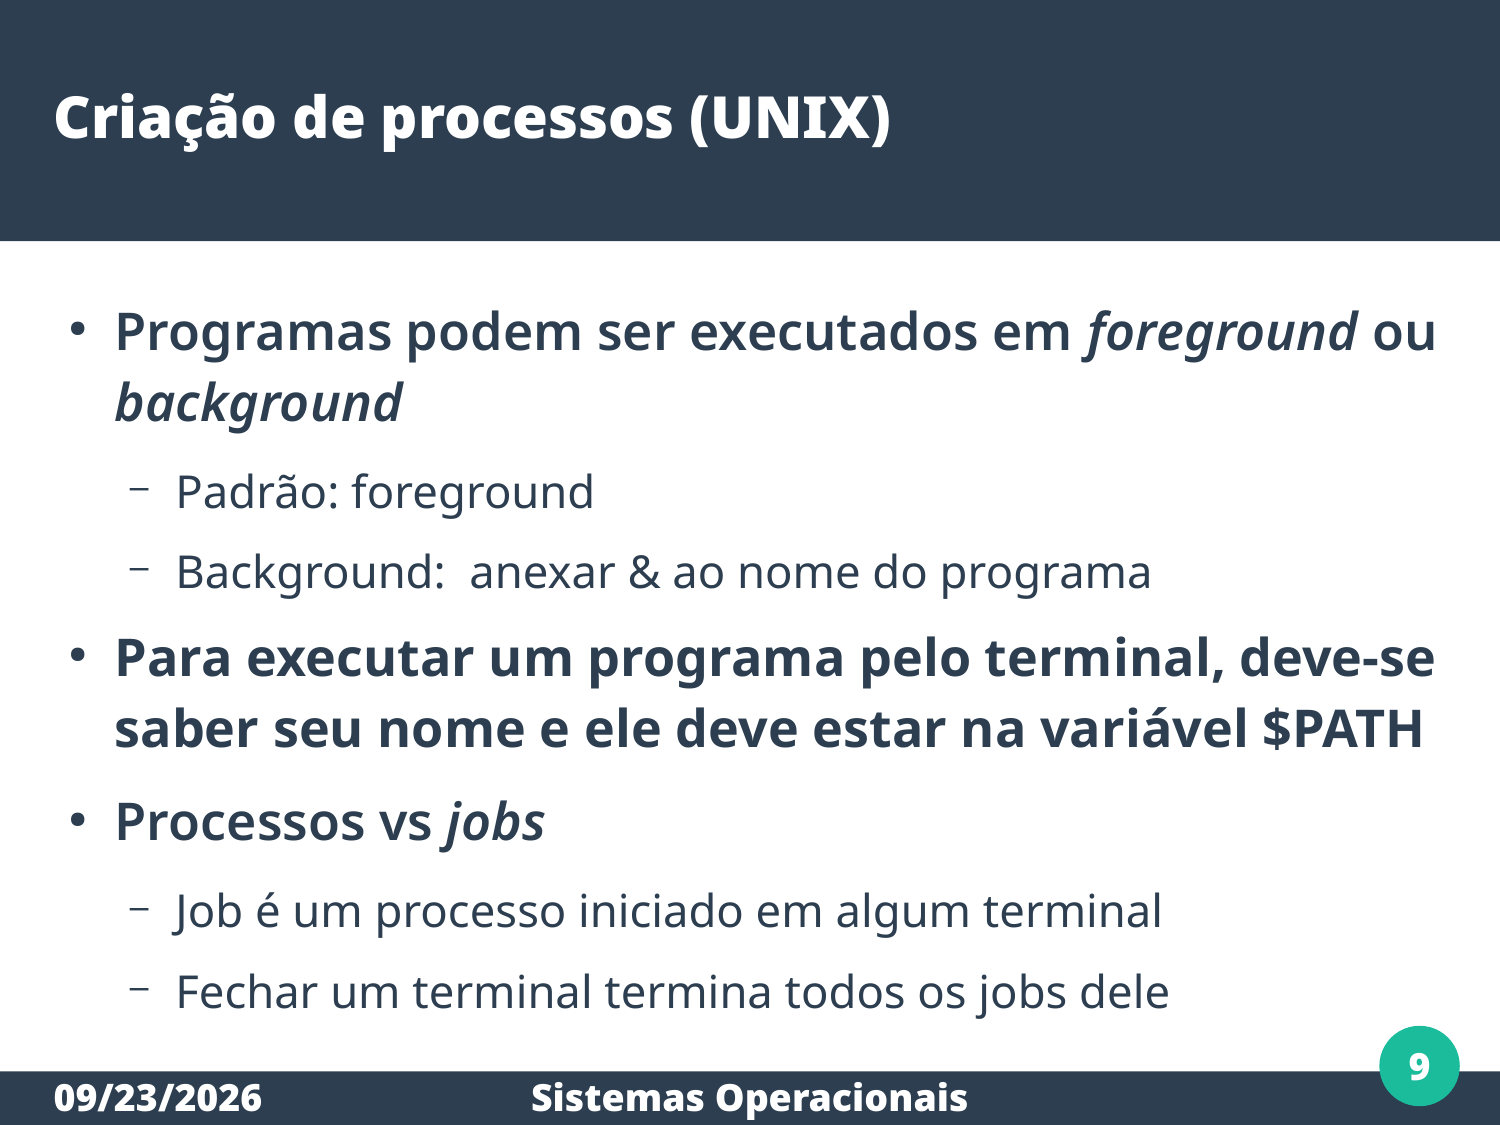

# Criação de processos (UNIX)
Programas podem ser executados em foreground ou background
Padrão: foreground
Background: anexar & ao nome do programa
Para executar um programa pelo terminal, deve-se saber seu nome e ele deve estar na variável $PATH
Processos vs jobs
Job é um processo iniciado em algum terminal
Fechar um terminal termina todos os jobs dele
9
Sistemas Operacionais